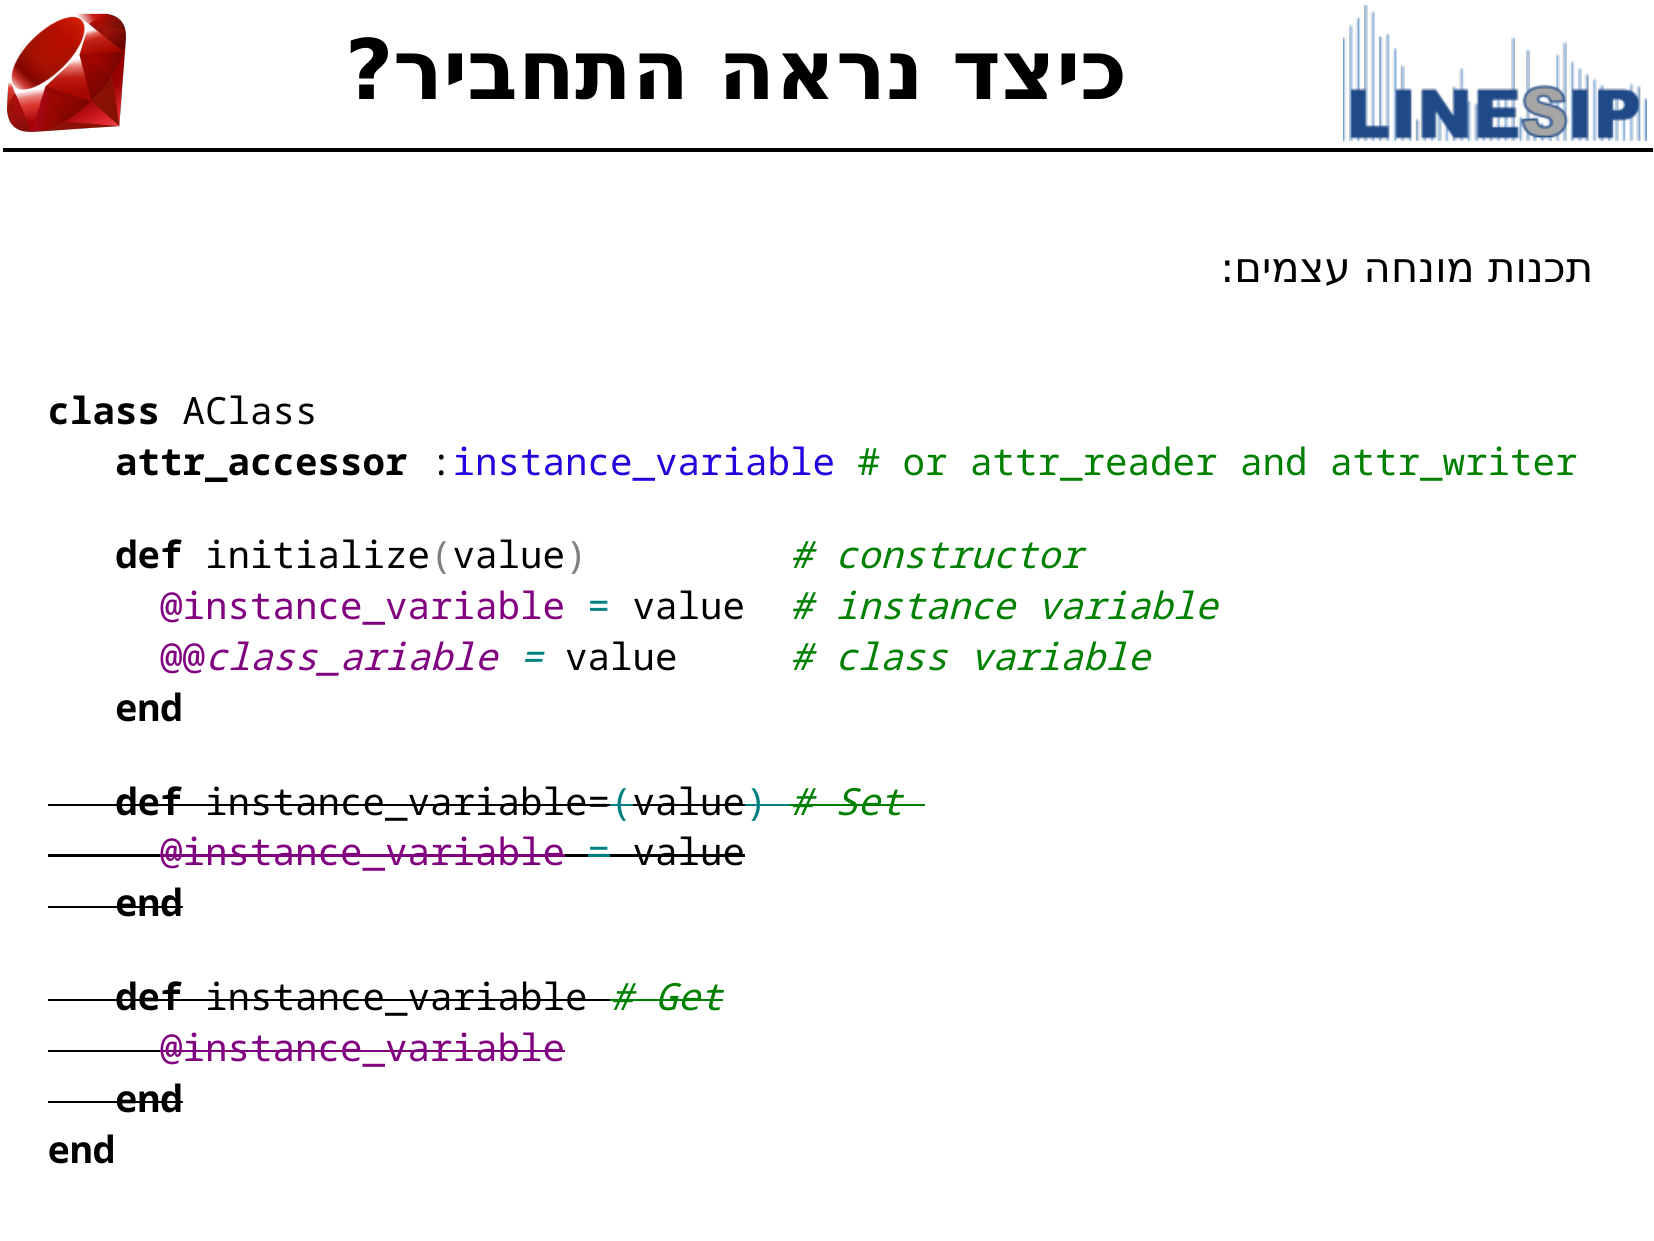

כיצד נראה התחביר?
תכנות מונחה עצמים:
class AClass
 attr_accessor :instance_variable # or attr_reader and attr_writer
 def initialize(value) # constructor
 @instance_variable = value # instance variable
 @@class_ariable = value # class variable
 end
 def instance_variable=(value) # Set
 @instance_variable = value
 end
 def instance_variable # Get
 @instance_variable
 end
end